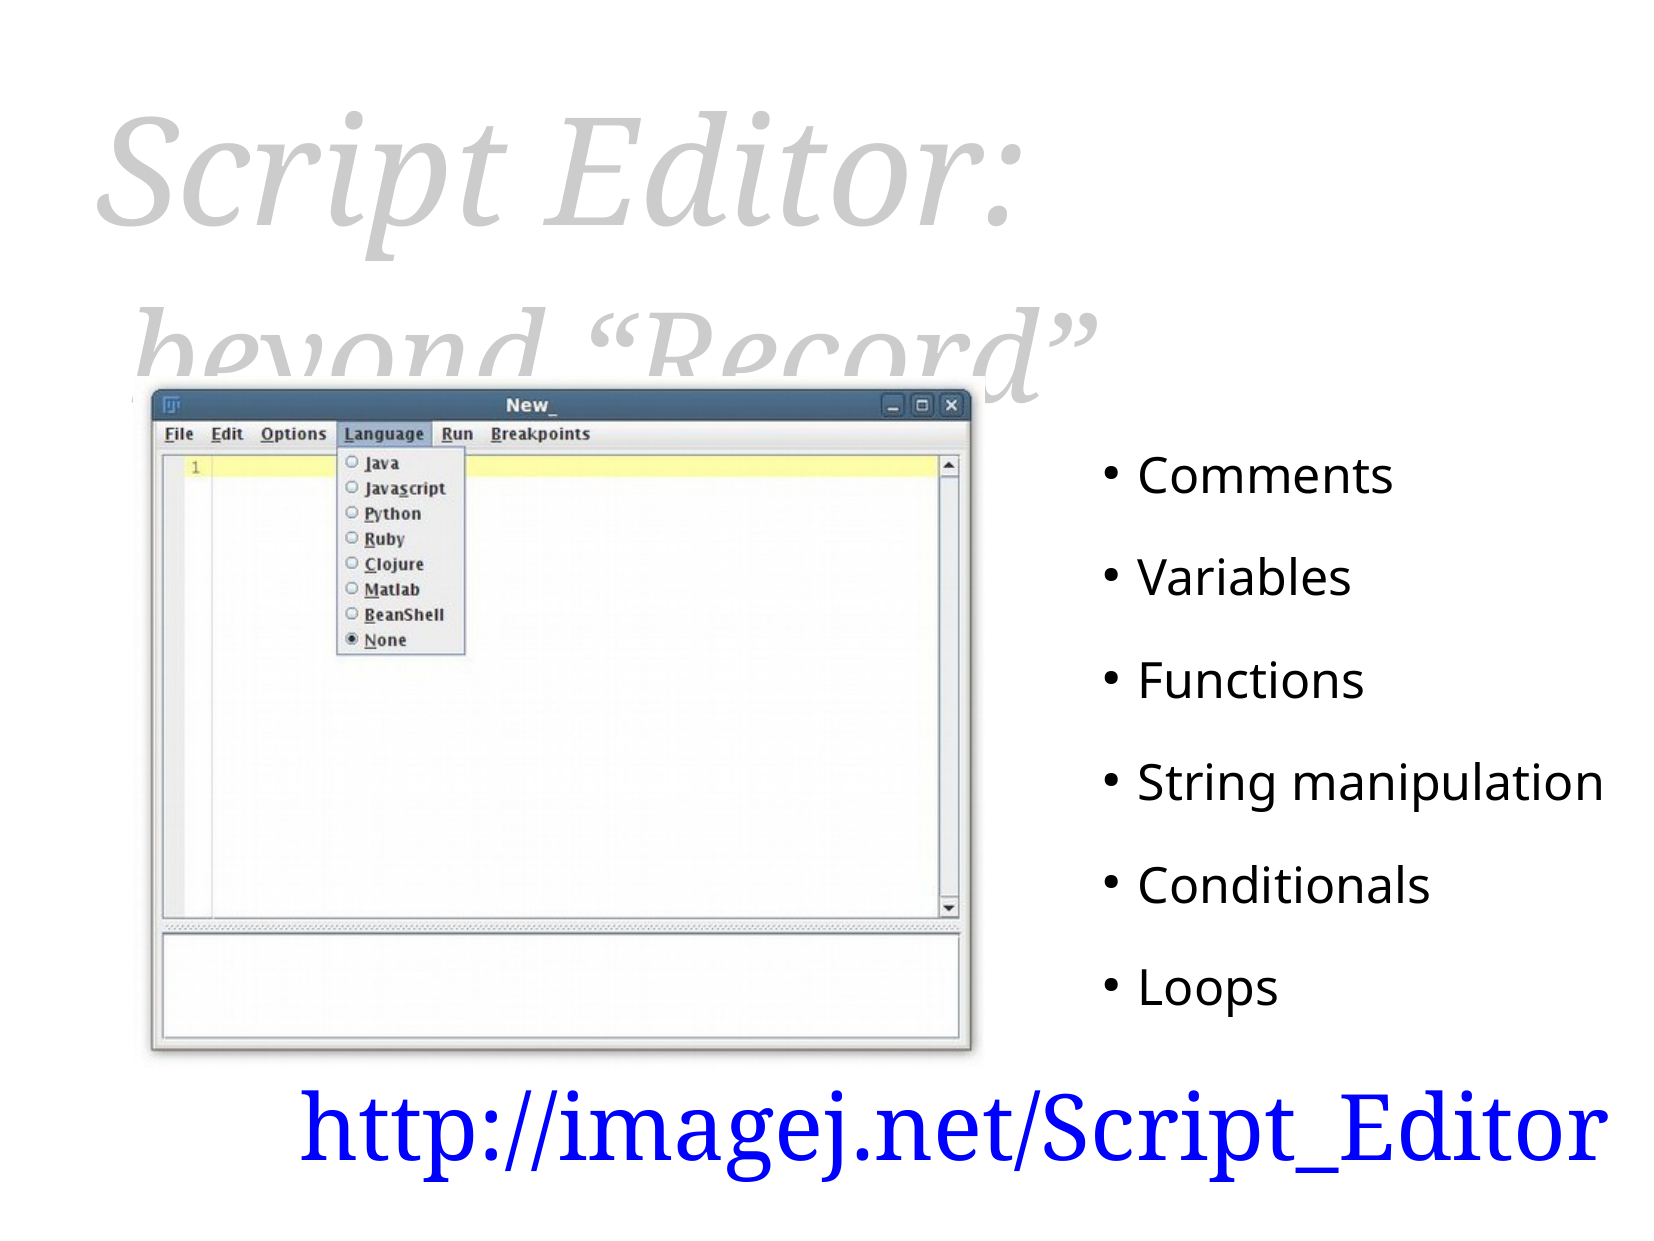

Script Editor:
 beyond “Record”
Comments
Variables
Functions
String manipulation
Conditionals
Loops
http://imagej.net/Script_Editor